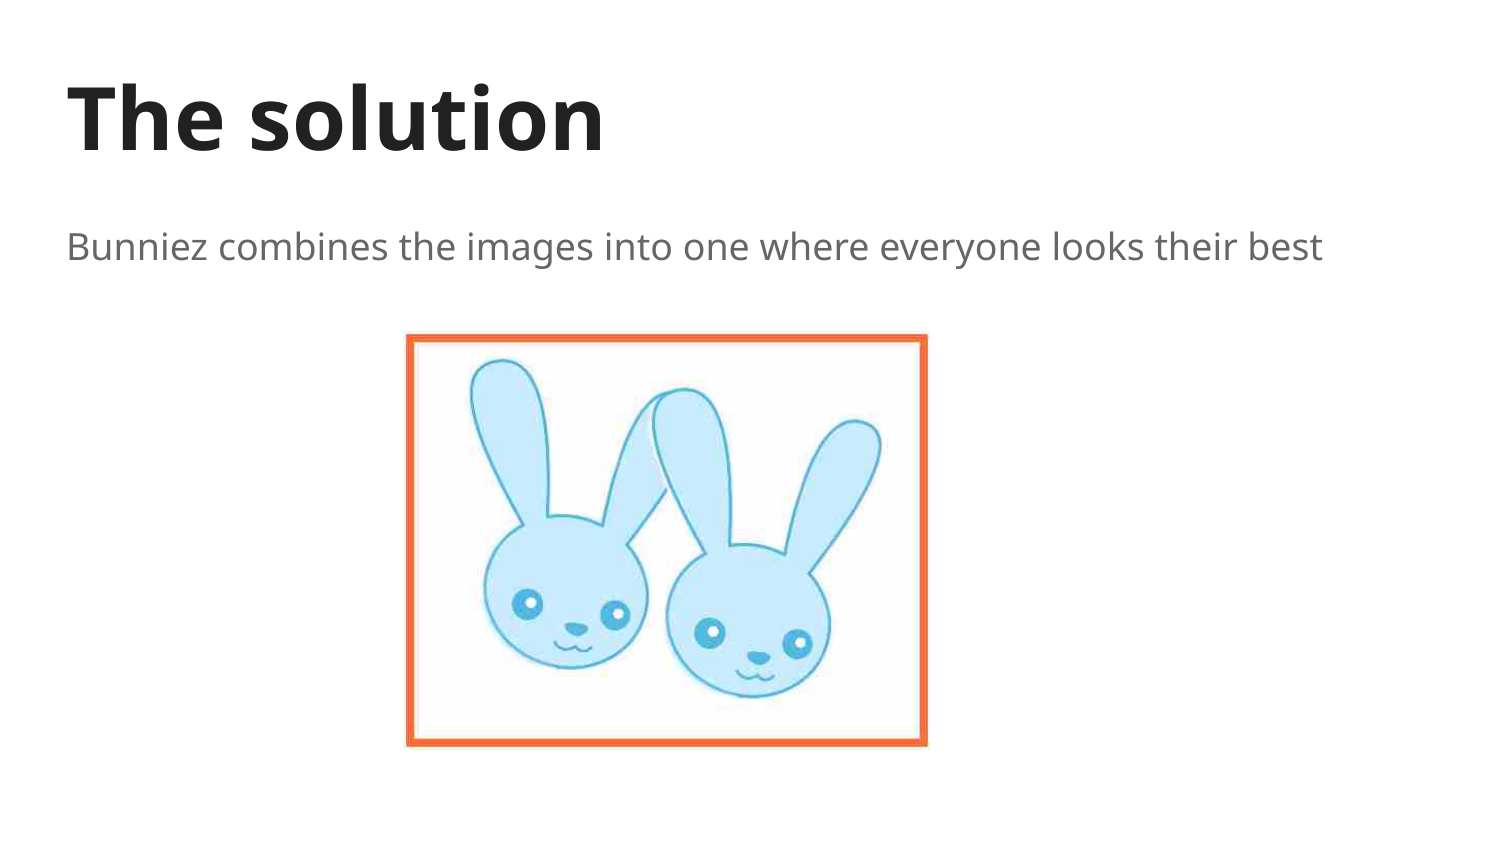

# The solution
Bunniez combines the images into one where everyone looks their best